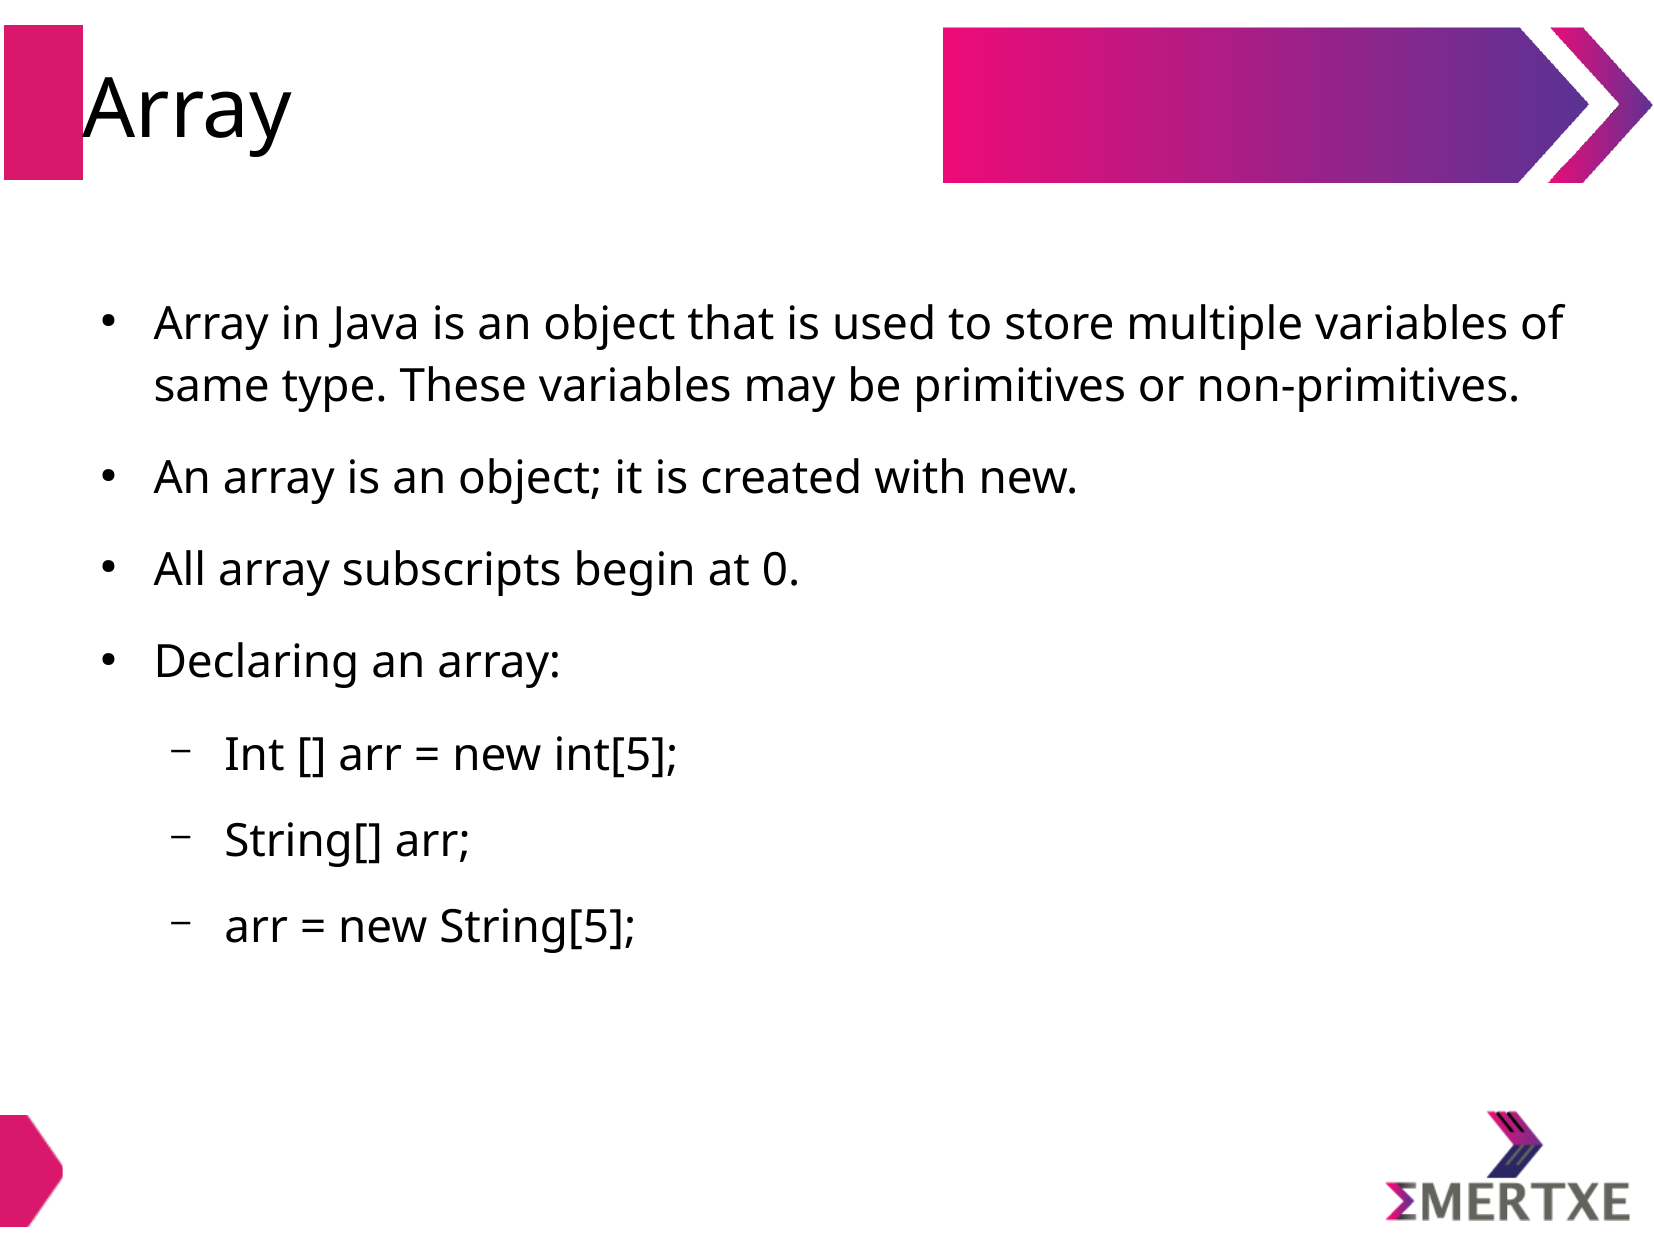

# Array
Array in Java is an object that is used to store multiple variables of same type. These variables may be primitives or non-primitives.
An array is an object; it is created with new.
All array subscripts begin at 0.
Declaring an array:
Int [] arr = new int[5];
String[] arr;
arr = new String[5];